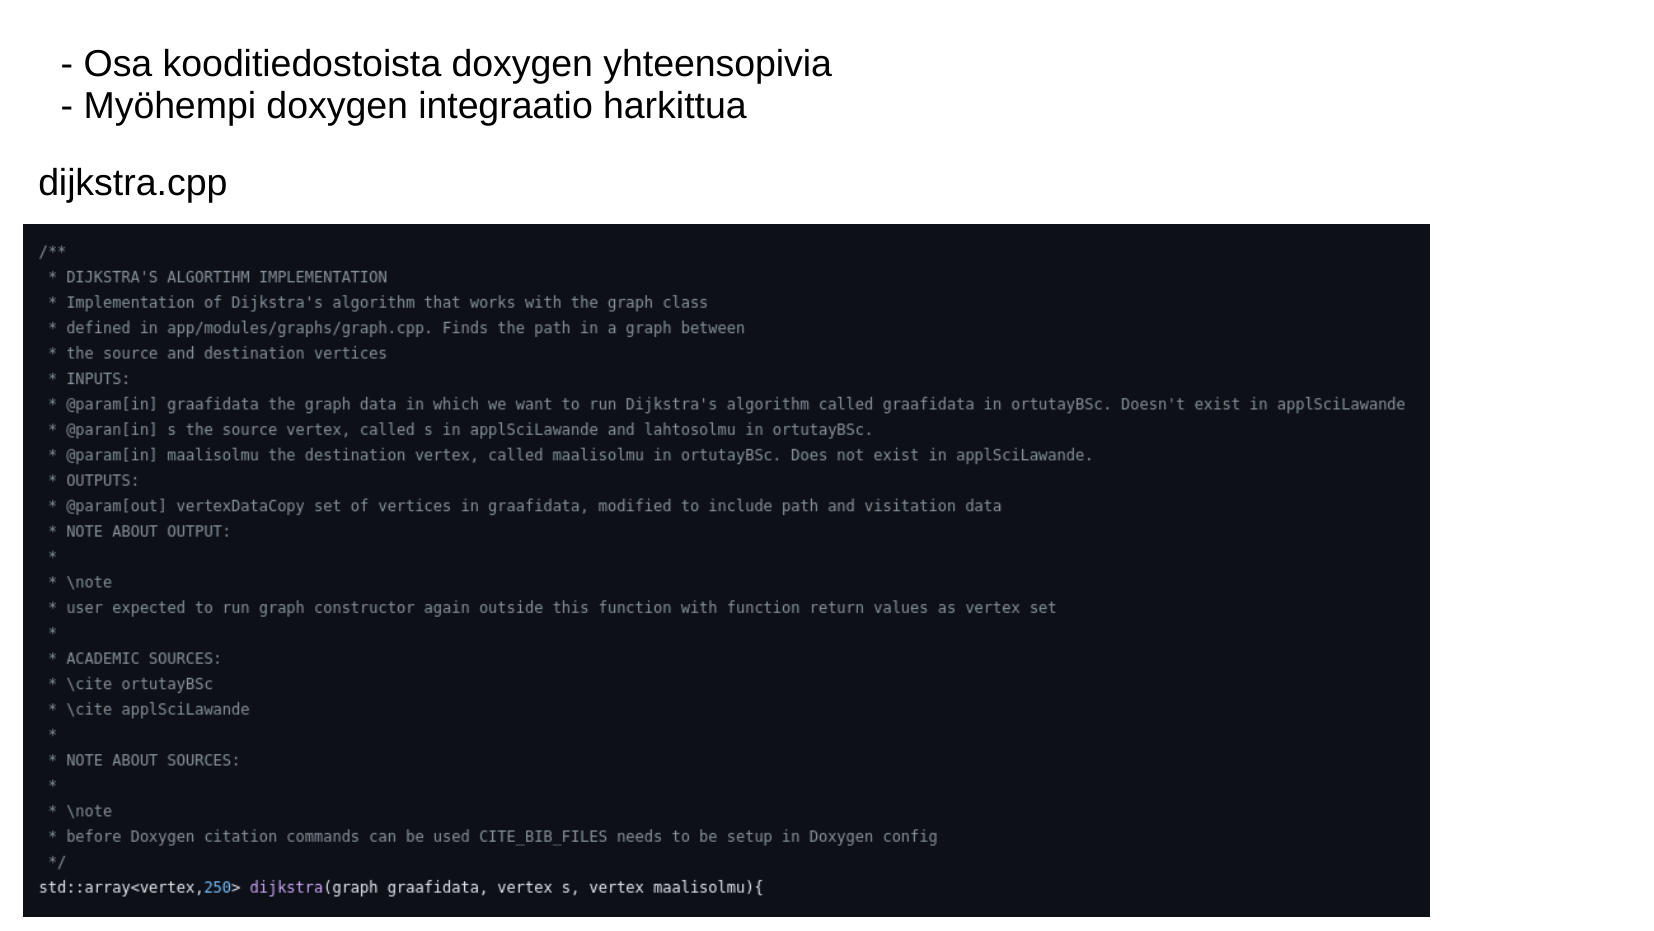

- Osa kooditiedostoista doxygen yhteensopivia
 - Myöhempi doxygen integraatio harkittua
dijkstra.cpp